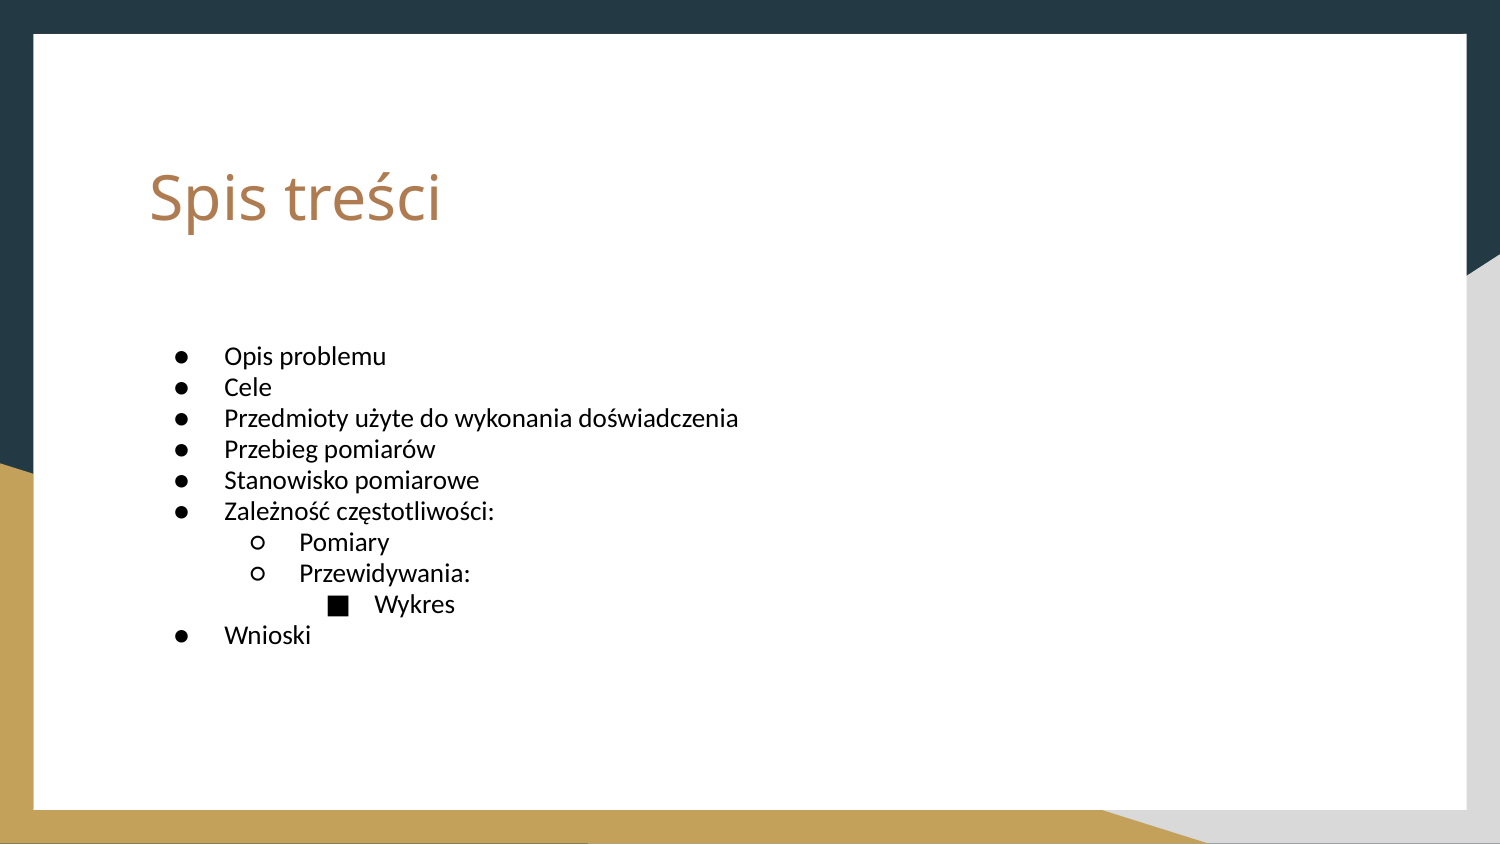

# Spis treści
Opis problemu
Cele
Przedmioty użyte do wykonania doświadczenia
Przebieg pomiarów
Stanowisko pomiarowe
Zależność częstotliwości:
Pomiary
Przewidywania:
Wykres
Wnioski